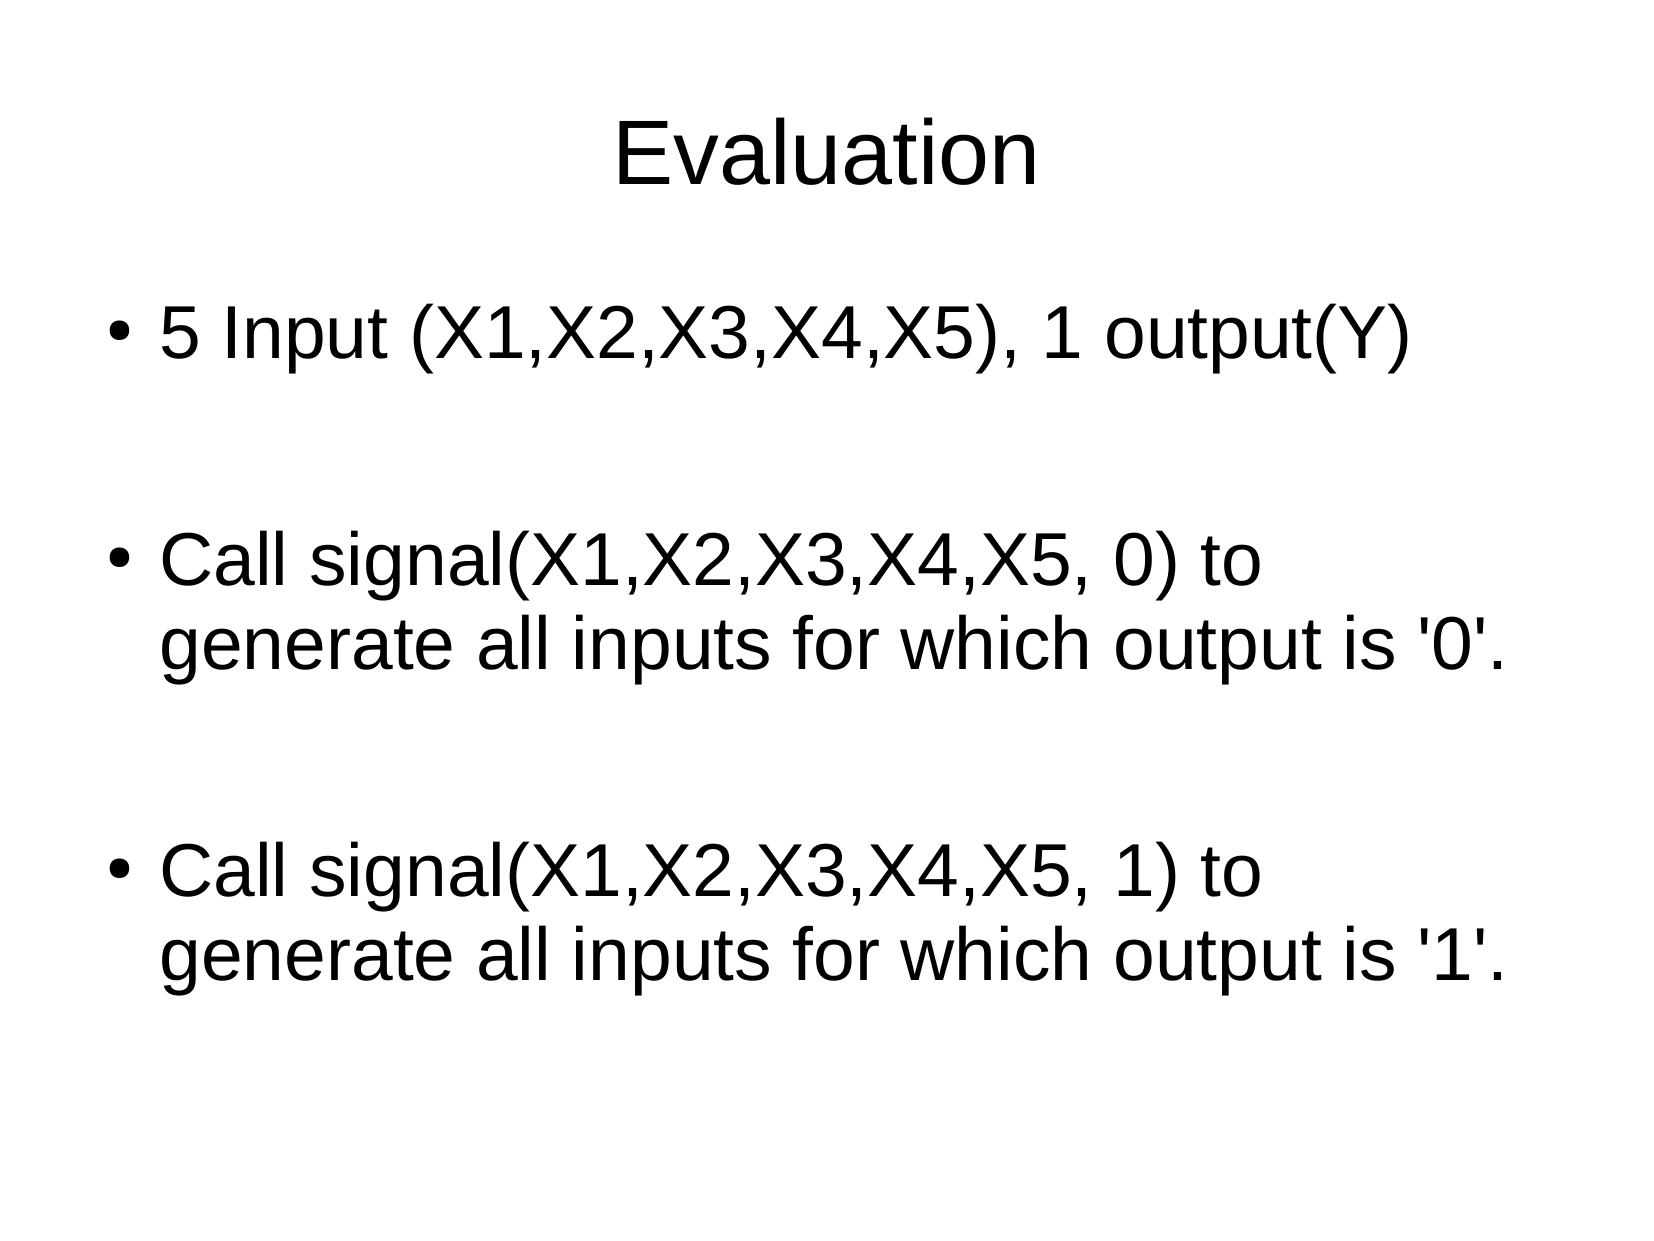

# Evaluation
5 Input (X1,X2,X3,X4,X5), 1 output(Y)
Call signal(X1,X2,X3,X4,X5, 0) to generate all inputs for which output is '0'.
Call signal(X1,X2,X3,X4,X5, 1) to generate all inputs for which output is '1'.